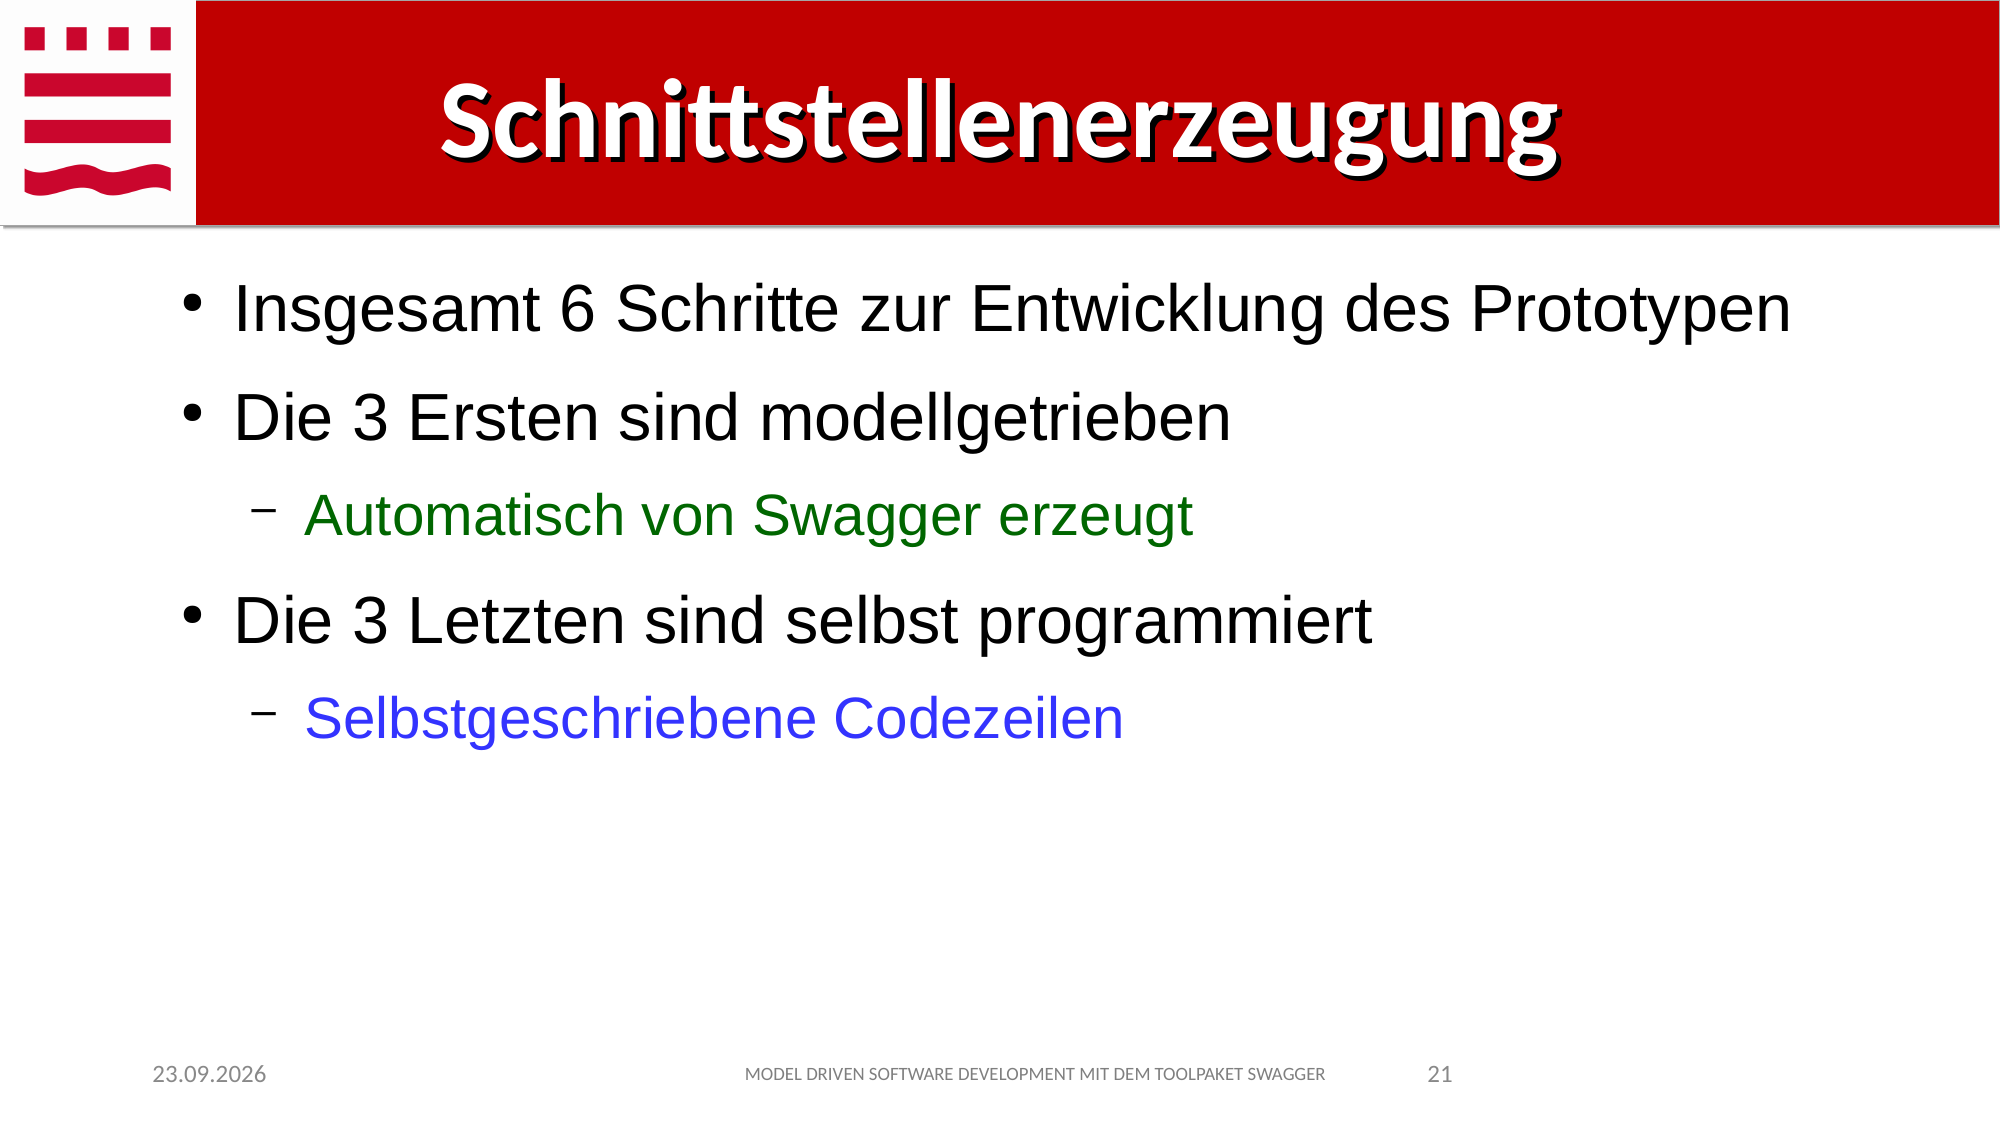

Schnittstellenerzeugung
# Insgesamt 6 Schritte zur Entwicklung des Prototypen
Die 3 Ersten sind modellgetrieben
Automatisch von Swagger erzeugt
Die 3 Letzten sind selbst programmiert
Selbstgeschriebene Codezeilen
MODEL DRIVEN SOFTWARE DEVELOPMENT MIT DEM TOOLPAKET SWAGGER